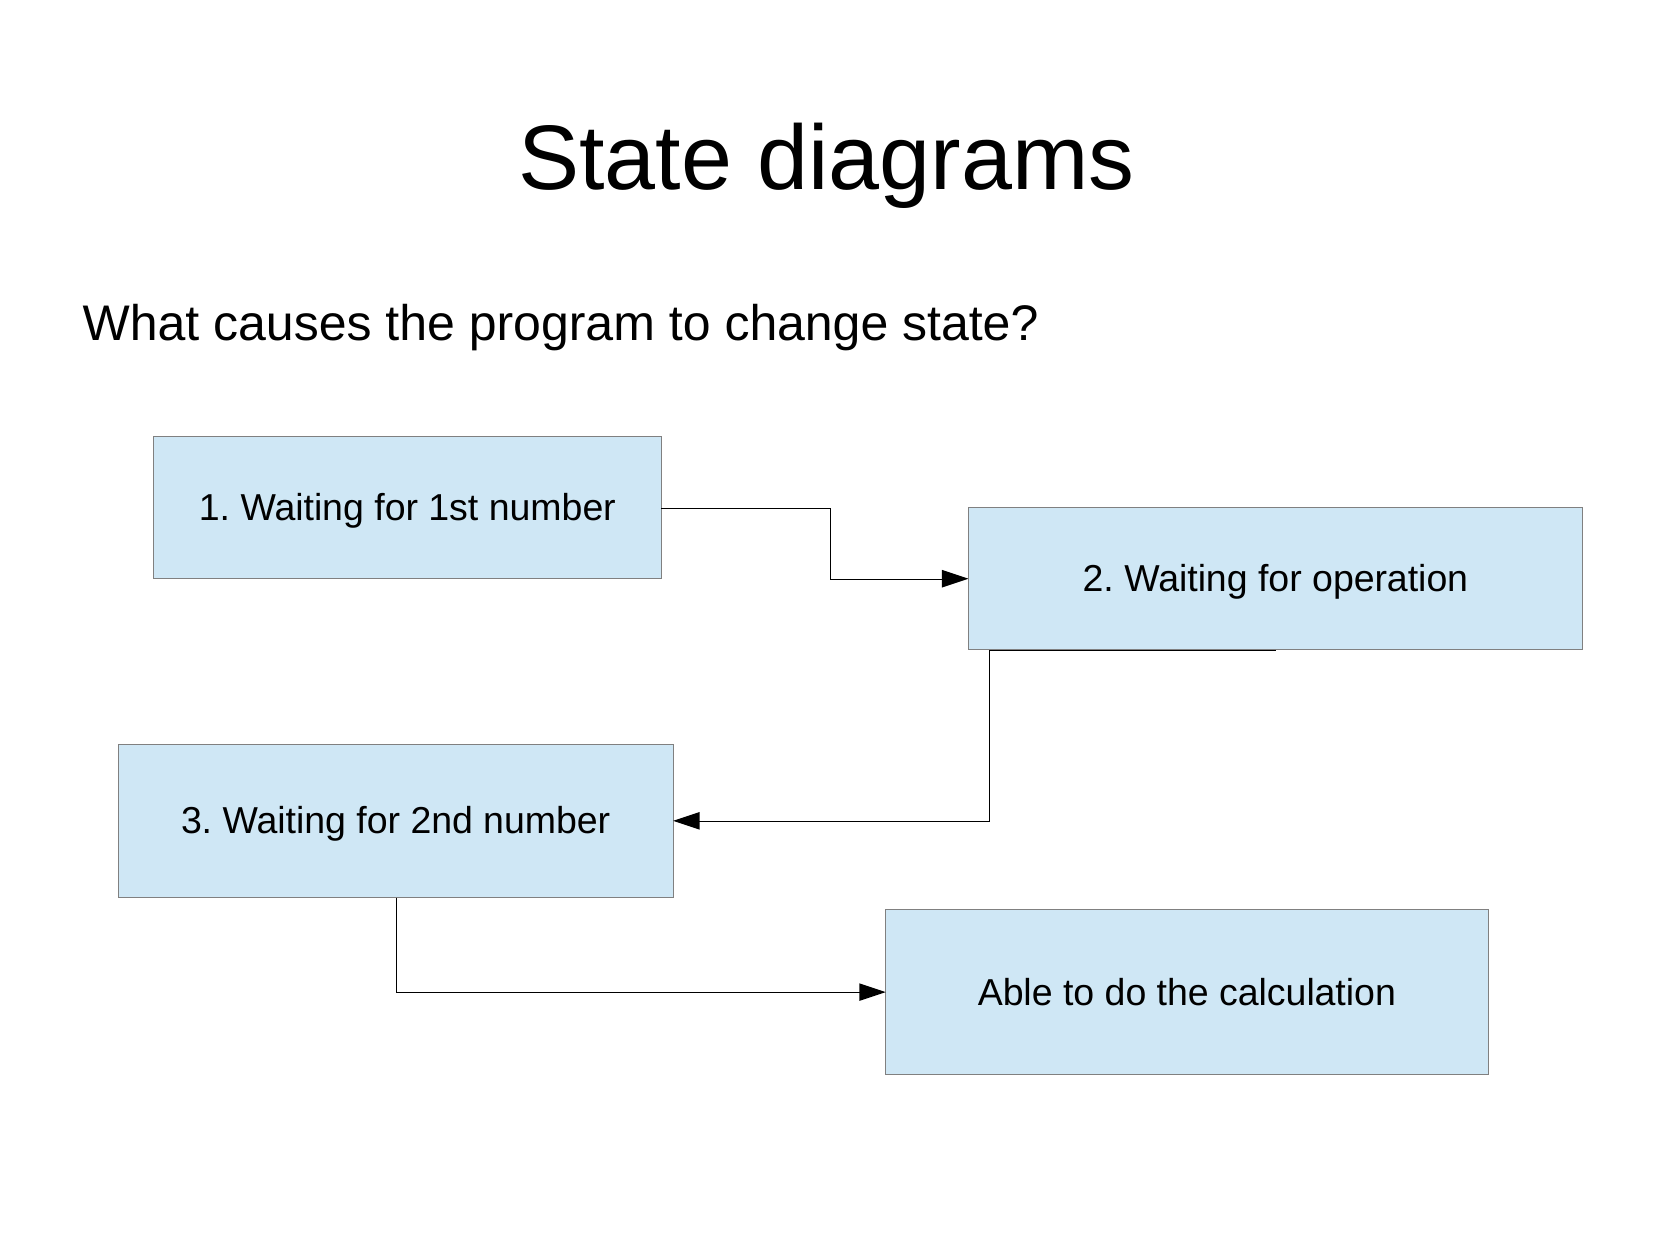

# State diagrams
What causes the program to change state?
1. Waiting for 1st number
2. Waiting for operation
3. Waiting for 2nd number
Able to do the calculation